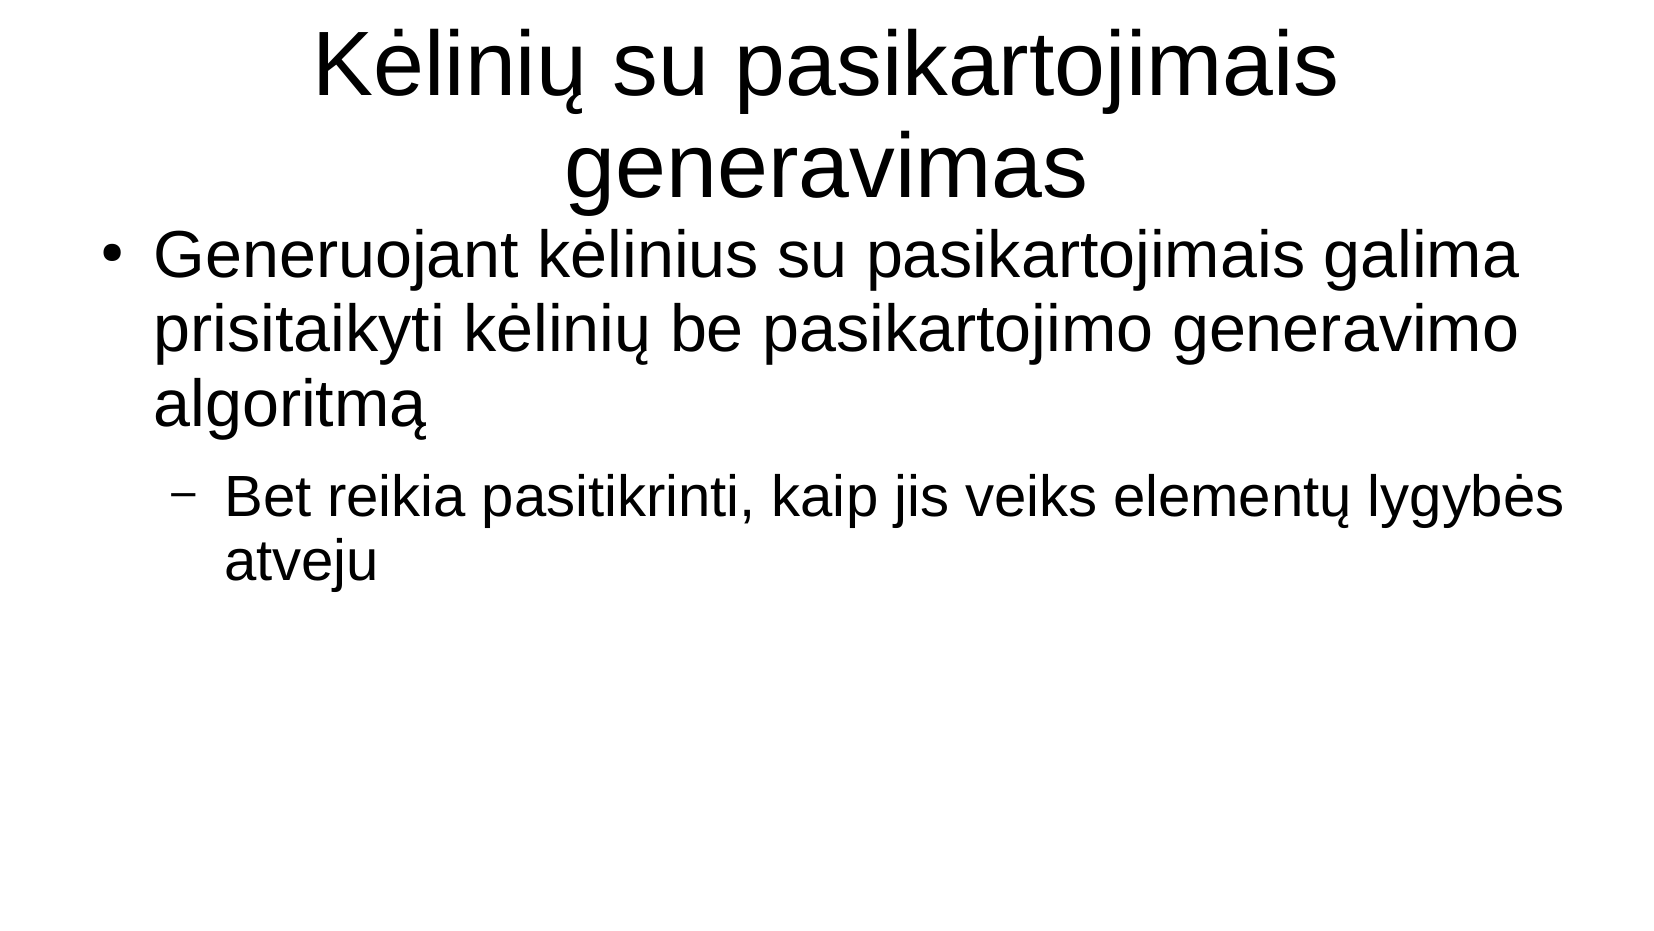

# Kėlinių su pasikartojimais generavimas
Generuojant kėlinius su pasikartojimais galima prisitaikyti kėlinių be pasikartojimo generavimo algoritmą
Bet reikia pasitikrinti, kaip jis veiks elementų lygybės atveju